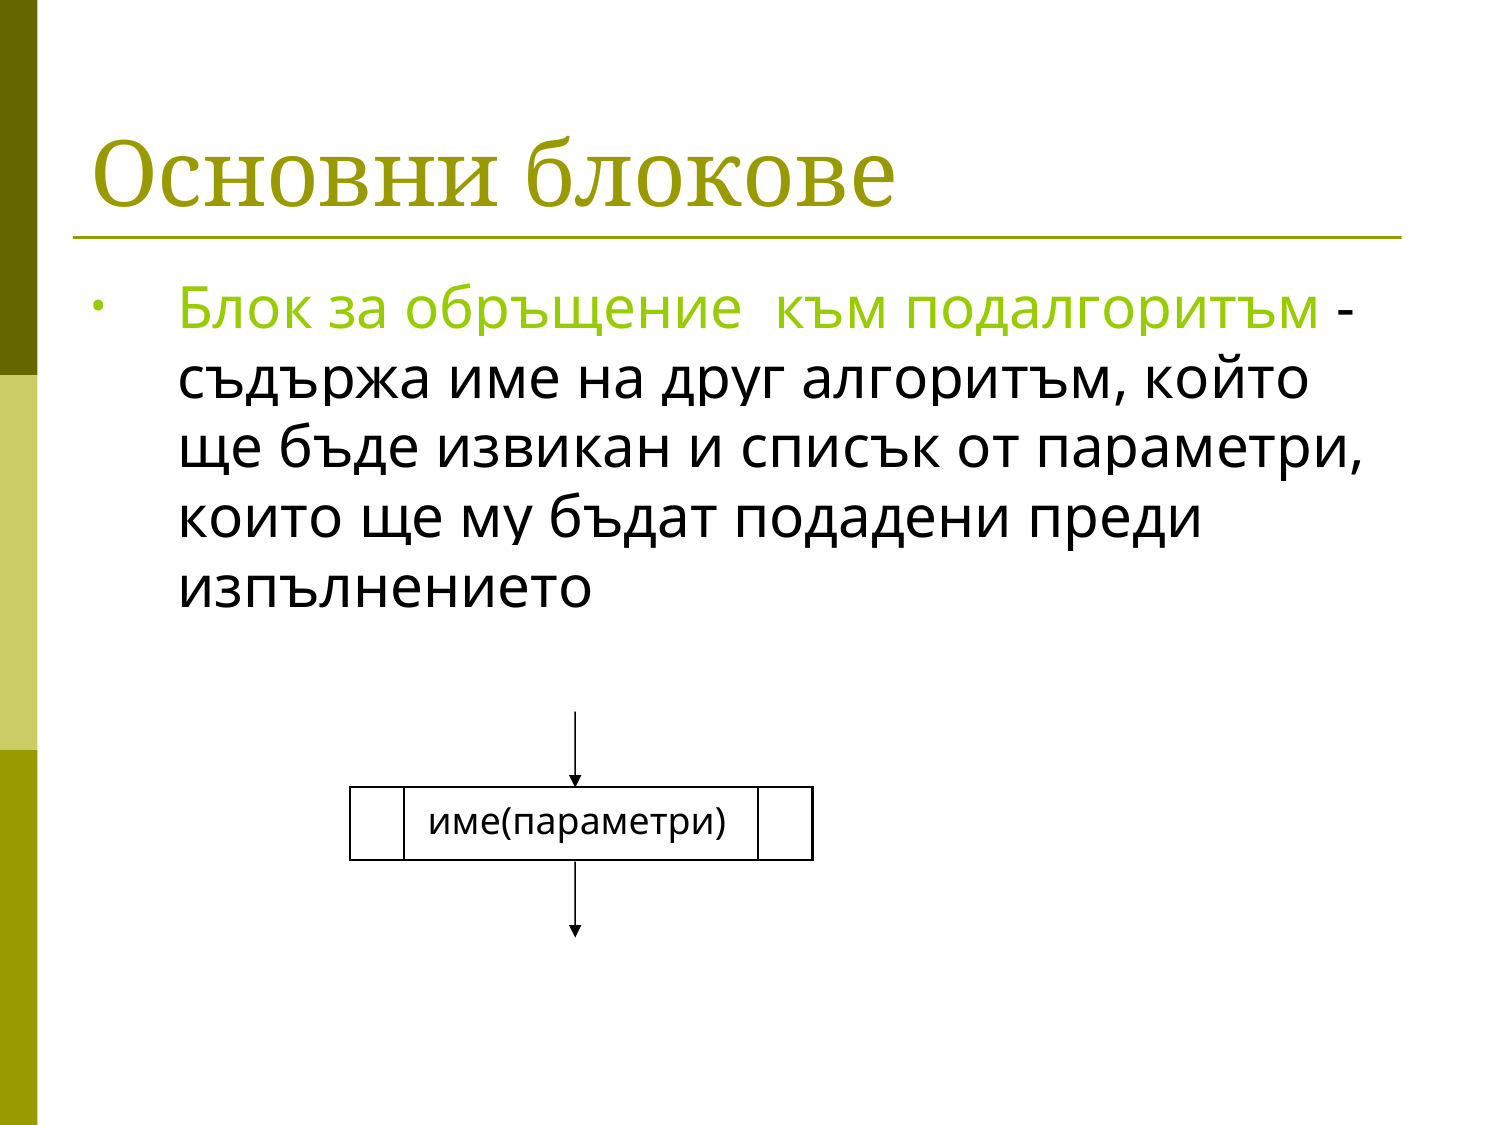

# Основни блокове
Блок за обръщение към подалгоритъм - съдържа име на друг алгоритъм, който ще бъде извикан и списък от параметри, които ще му бъдат подадени преди изпълнението
име(параметри)